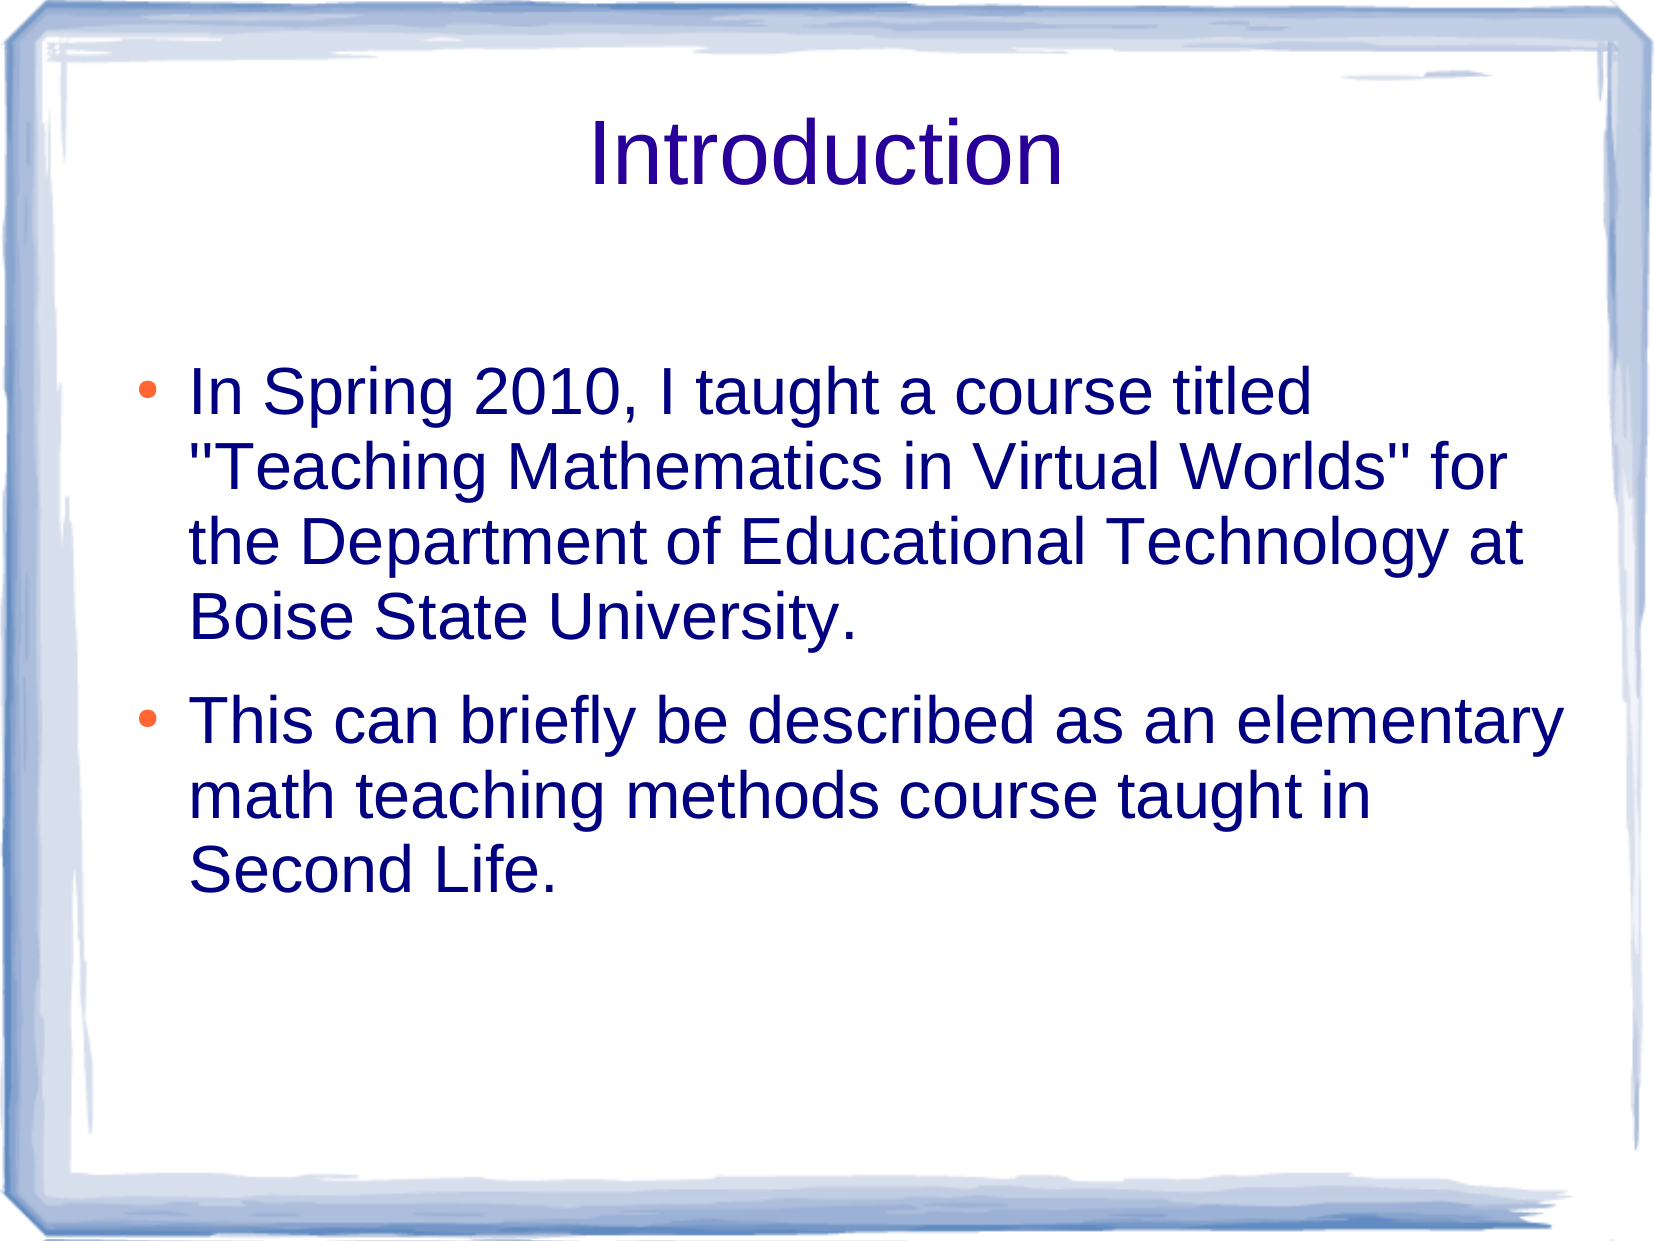

# Introduction
In Spring 2010, I taught a course titled ''Teaching Mathematics in Virtual Worlds'' for the Department of Educational Technology at Boise State University.
This can briefly be described as an elementary math teaching methods course taught in Second Life.